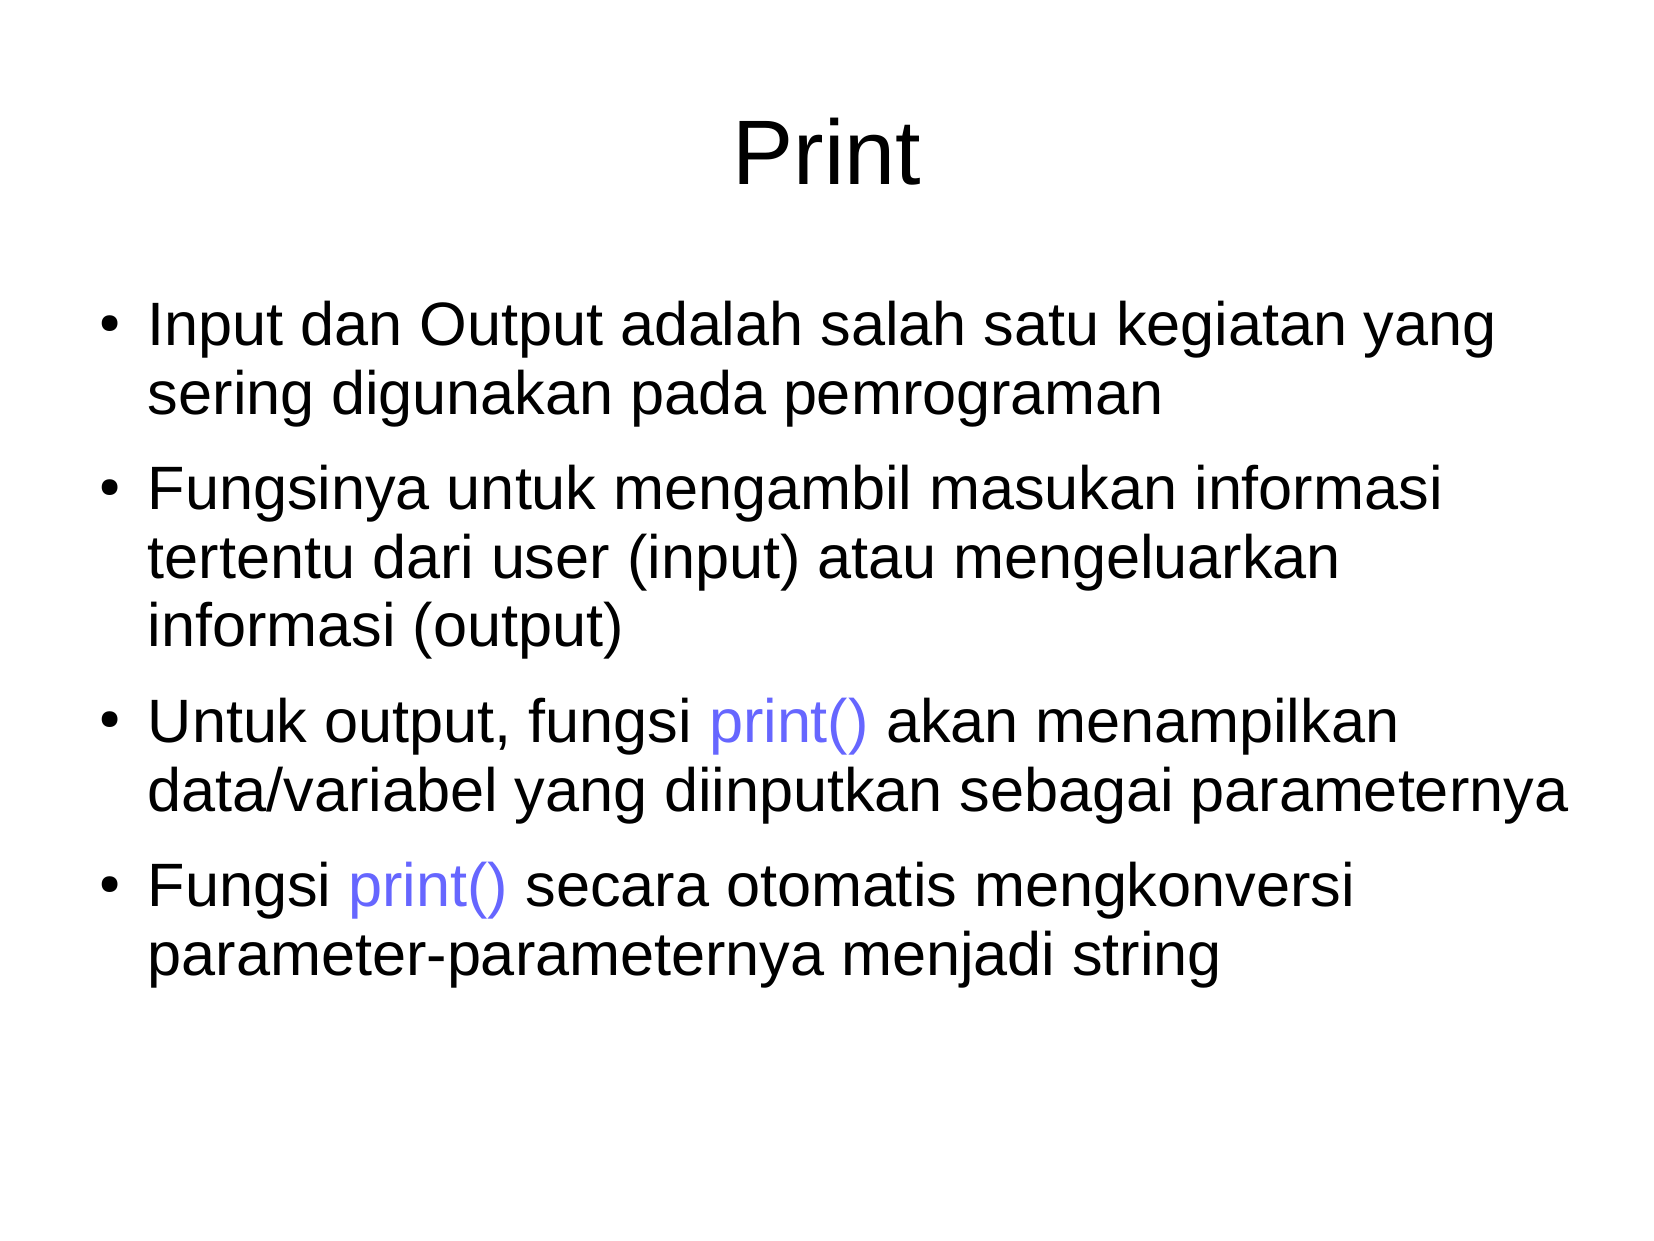

# Print
Input dan Output adalah salah satu kegiatan yang sering digunakan pada pemrograman
Fungsinya untuk mengambil masukan informasi tertentu dari user (input) atau mengeluarkan informasi (output)
Untuk output, fungsi print() akan menampilkan data/variabel yang diinputkan sebagai parameternya
Fungsi print() secara otomatis mengkonversi parameter-parameternya menjadi string